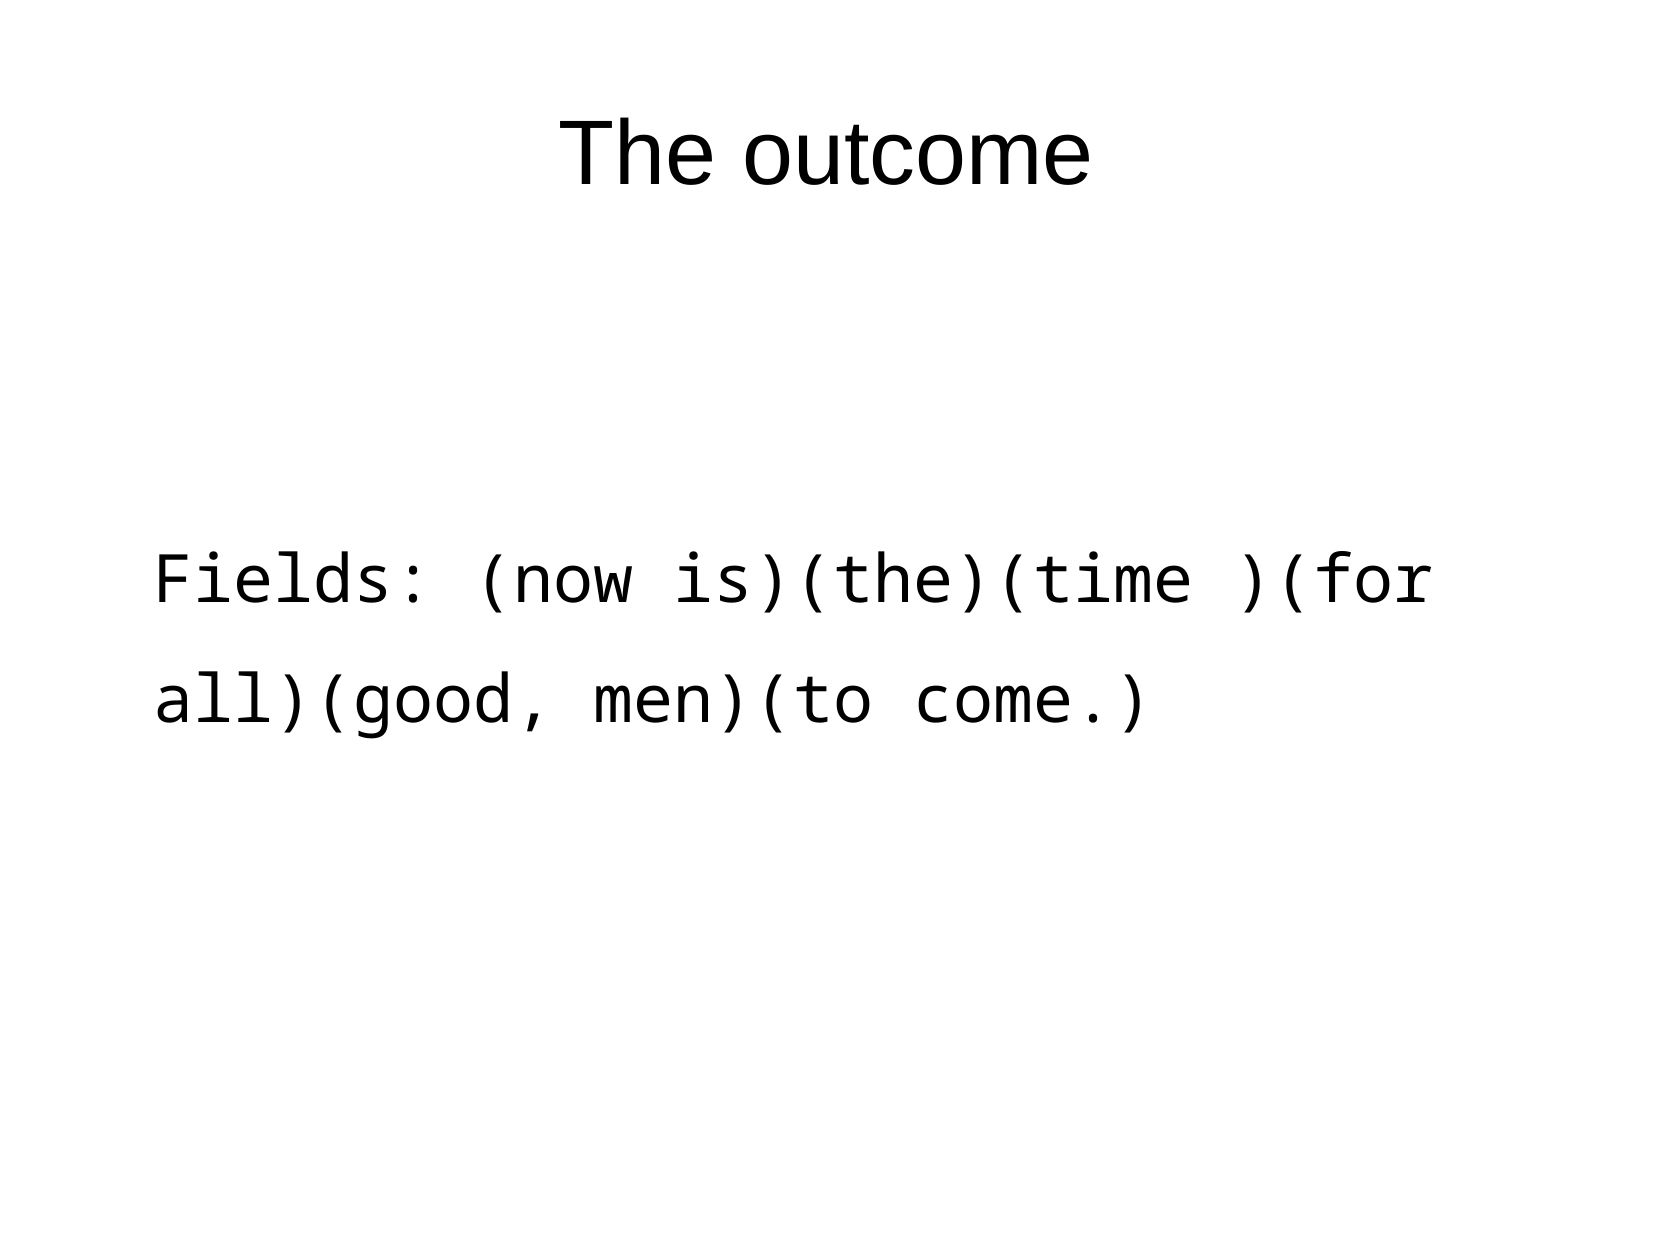

# The outcome
Fields: (now is)(the)(time )(for
all)(good, men)(to come.)